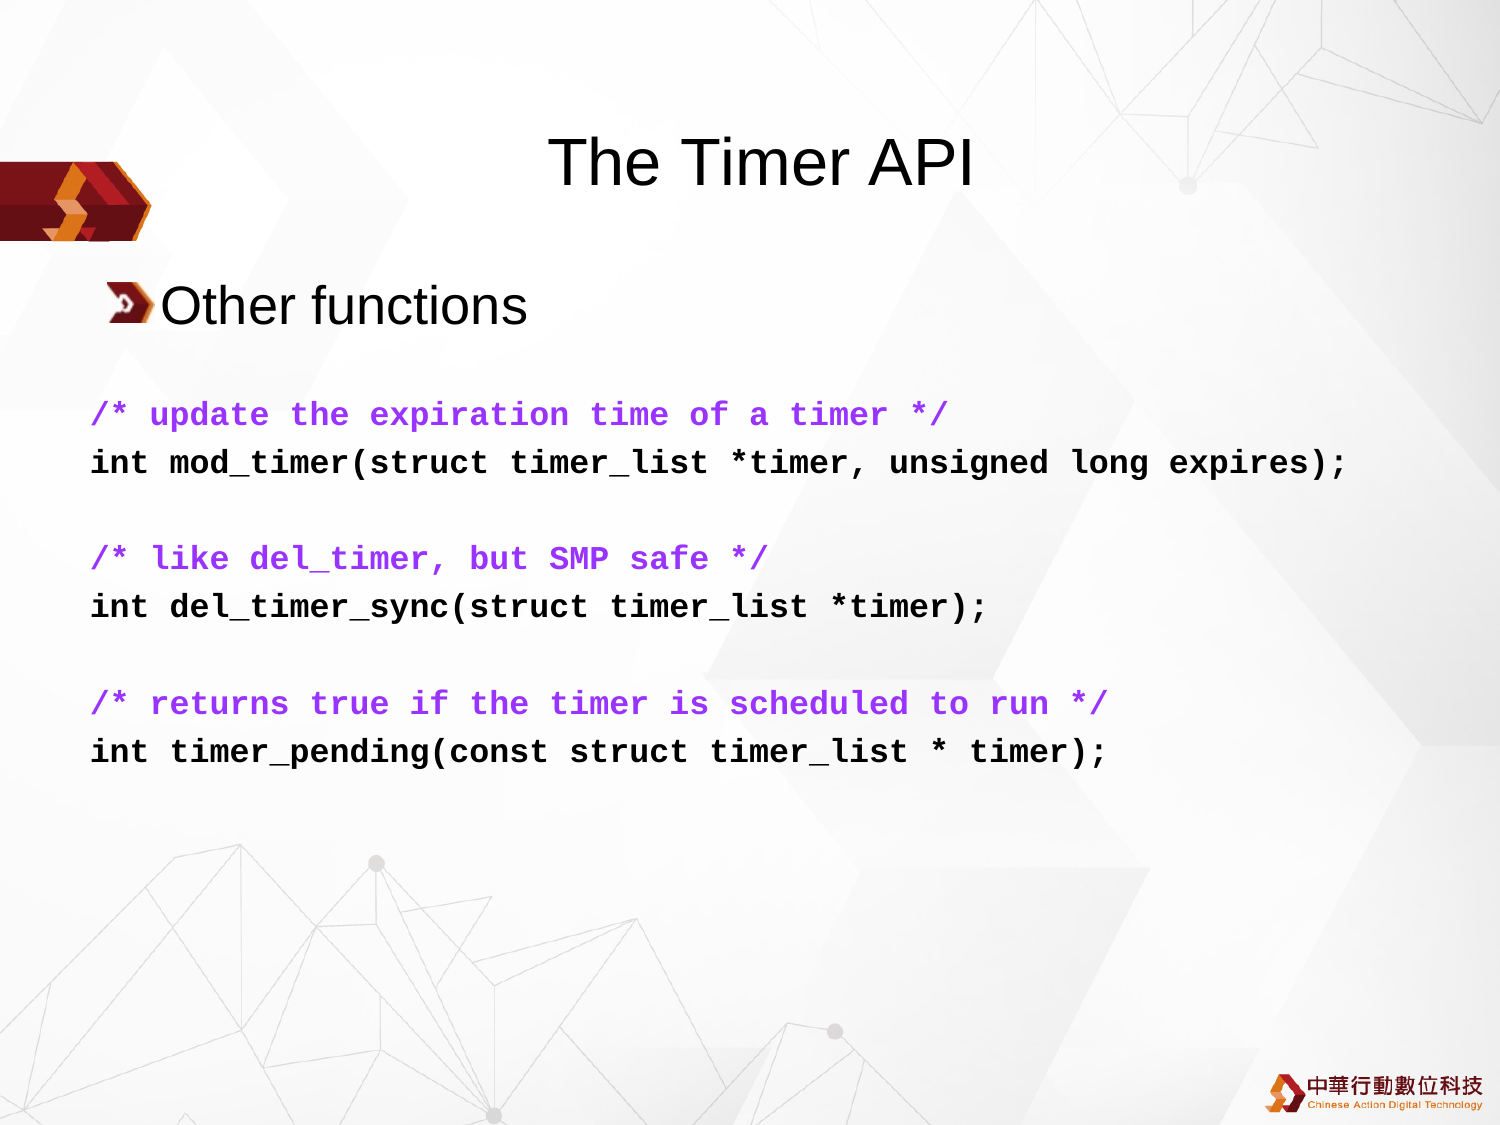

# The Timer API
Other functions
/* update the expiration time of a timer */
int mod_timer(struct timer_list *timer, unsigned long expires);
/* like del_timer, but SMP safe */
int del_timer_sync(struct timer_list *timer);
/* returns true if the timer is scheduled to run */
int timer_pending(const struct timer_list * timer);